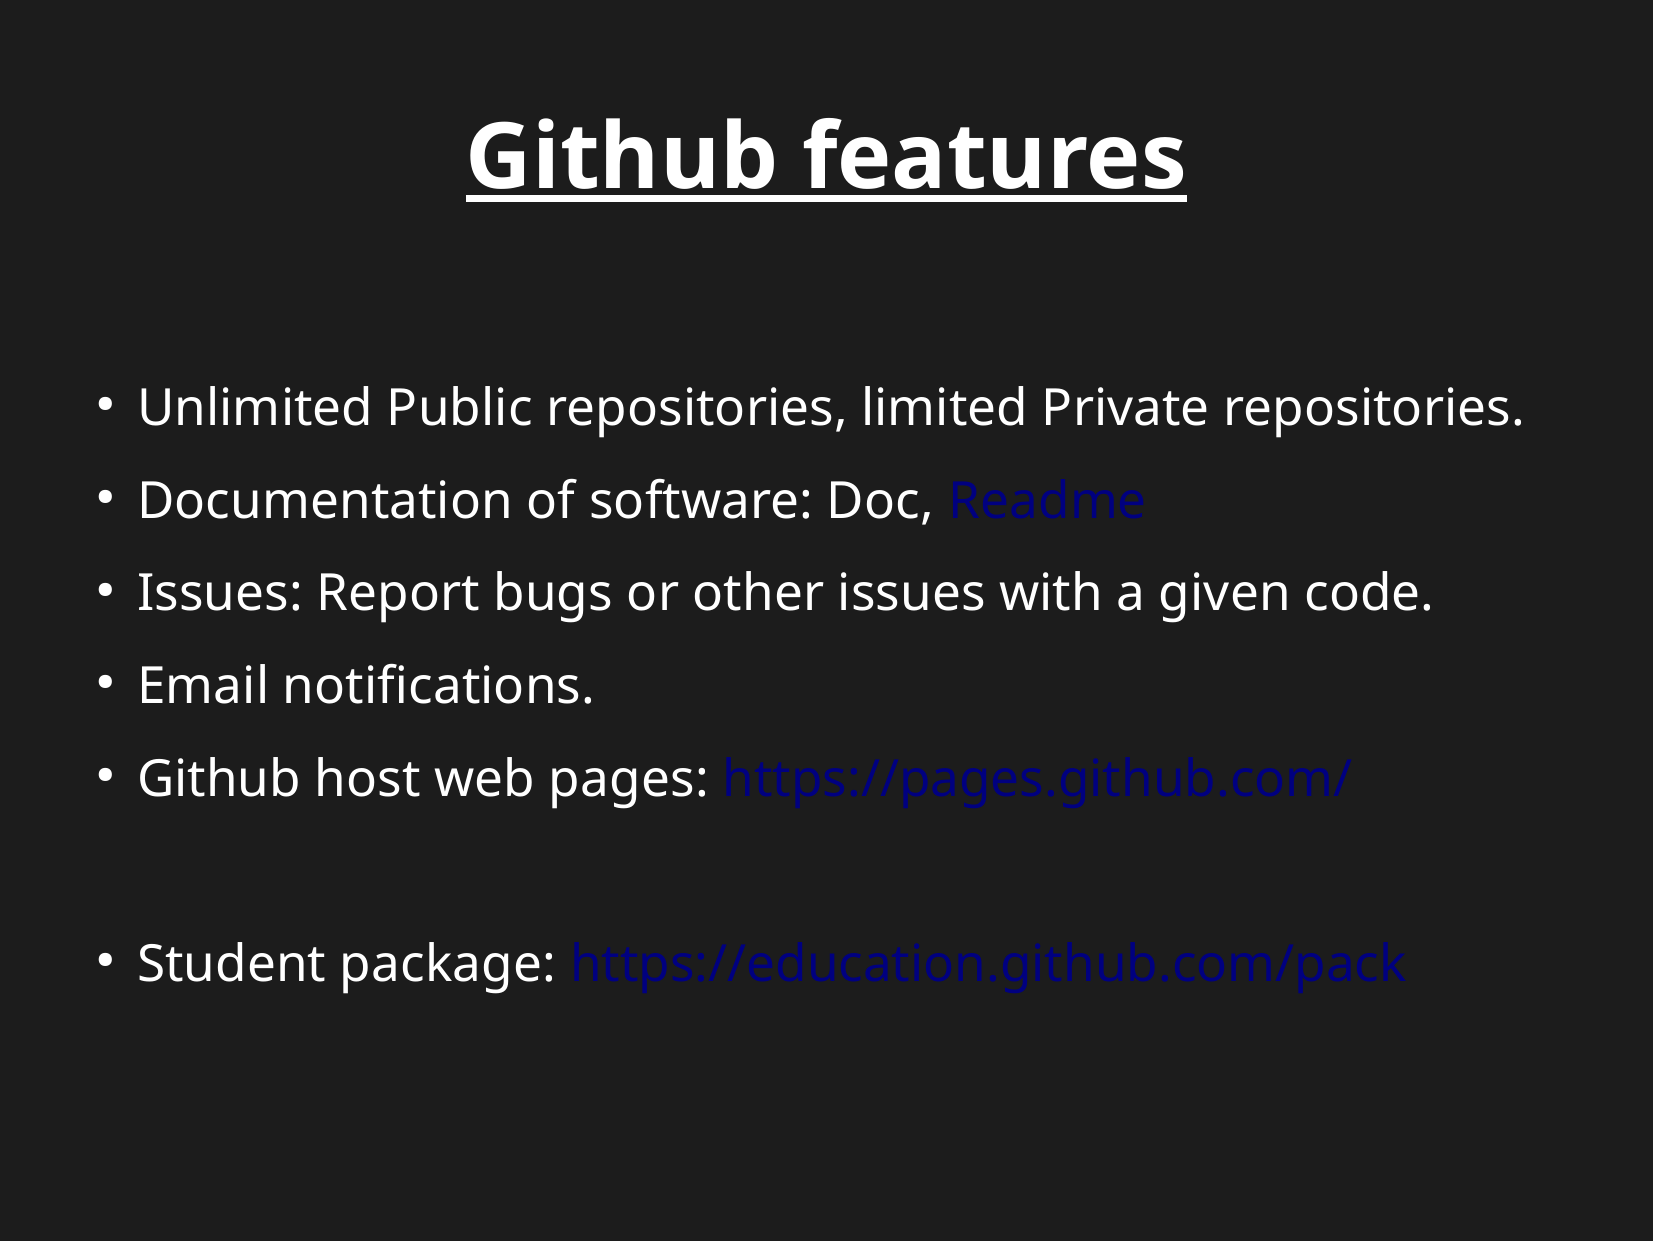

# Github features
Unlimited Public repositories, limited Private repositories.
Documentation of software: Doc, Readme
Issues: Report bugs or other issues with a given code.
Email notifications.
Github host web pages: https://pages.github.com/
Student package: https://education.github.com/pack